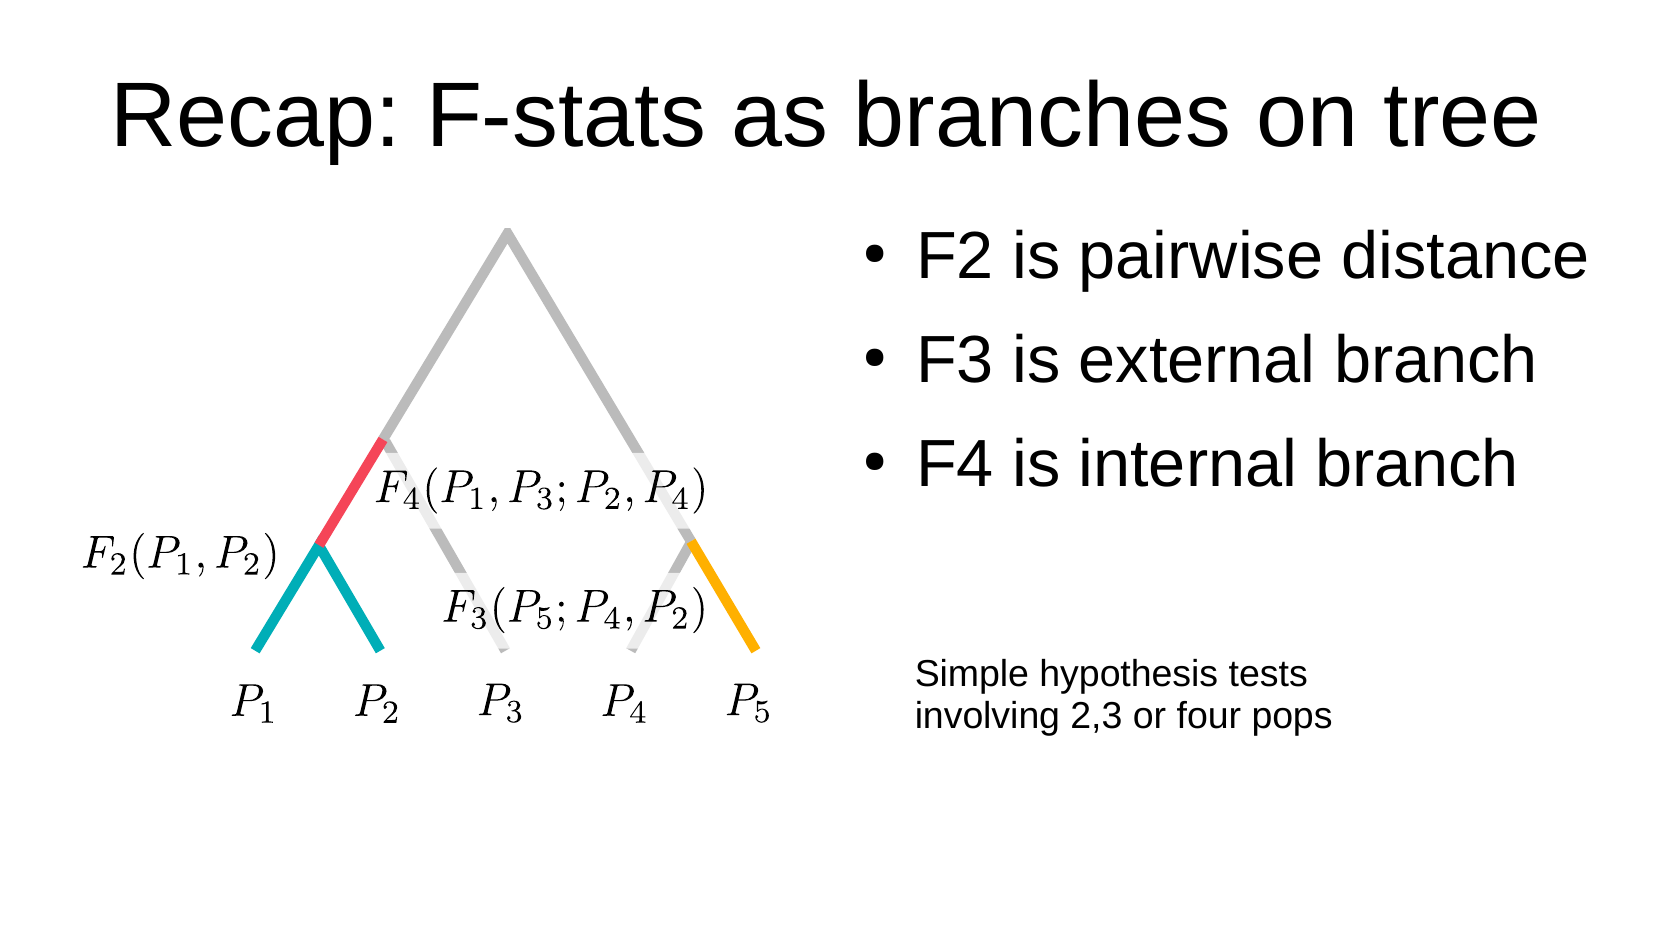

# Recap: F-stats as branches on tree
F2 is pairwise distance
F3 is external branch
F4 is internal branch
Simple hypothesis tests involving 2,3 or four pops